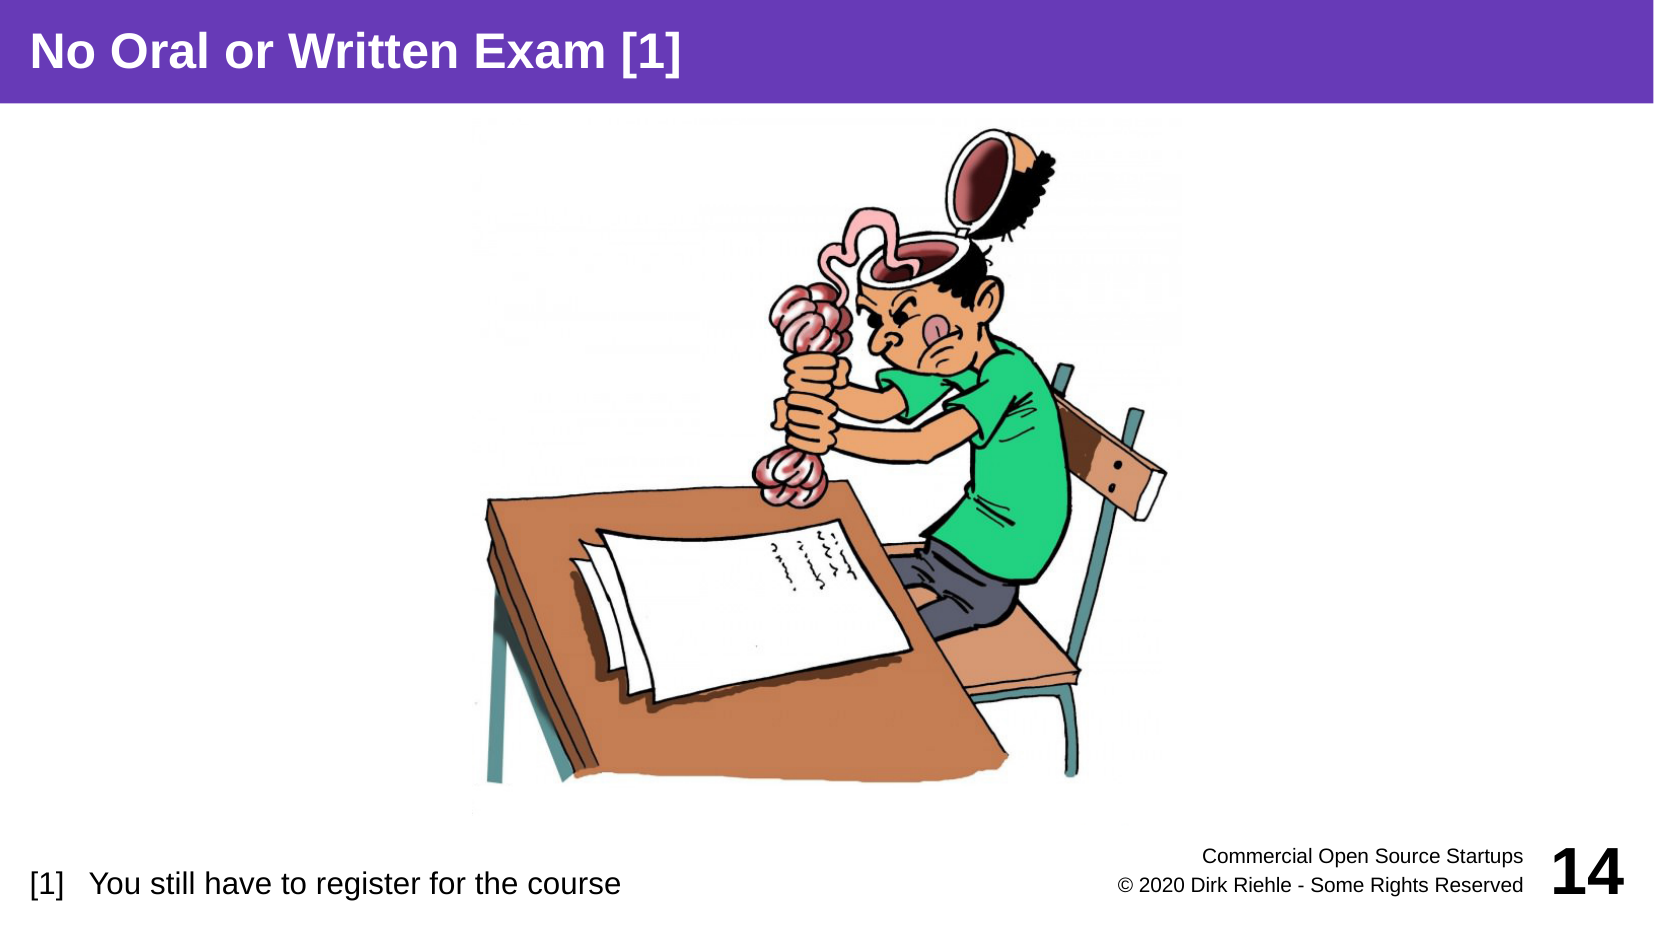

# No Oral or Written Exam [1]
[1]	You still have to register for the course
Commercial Open Source Startups
14
© 2020 Dirk Riehle - Some Rights Reserved